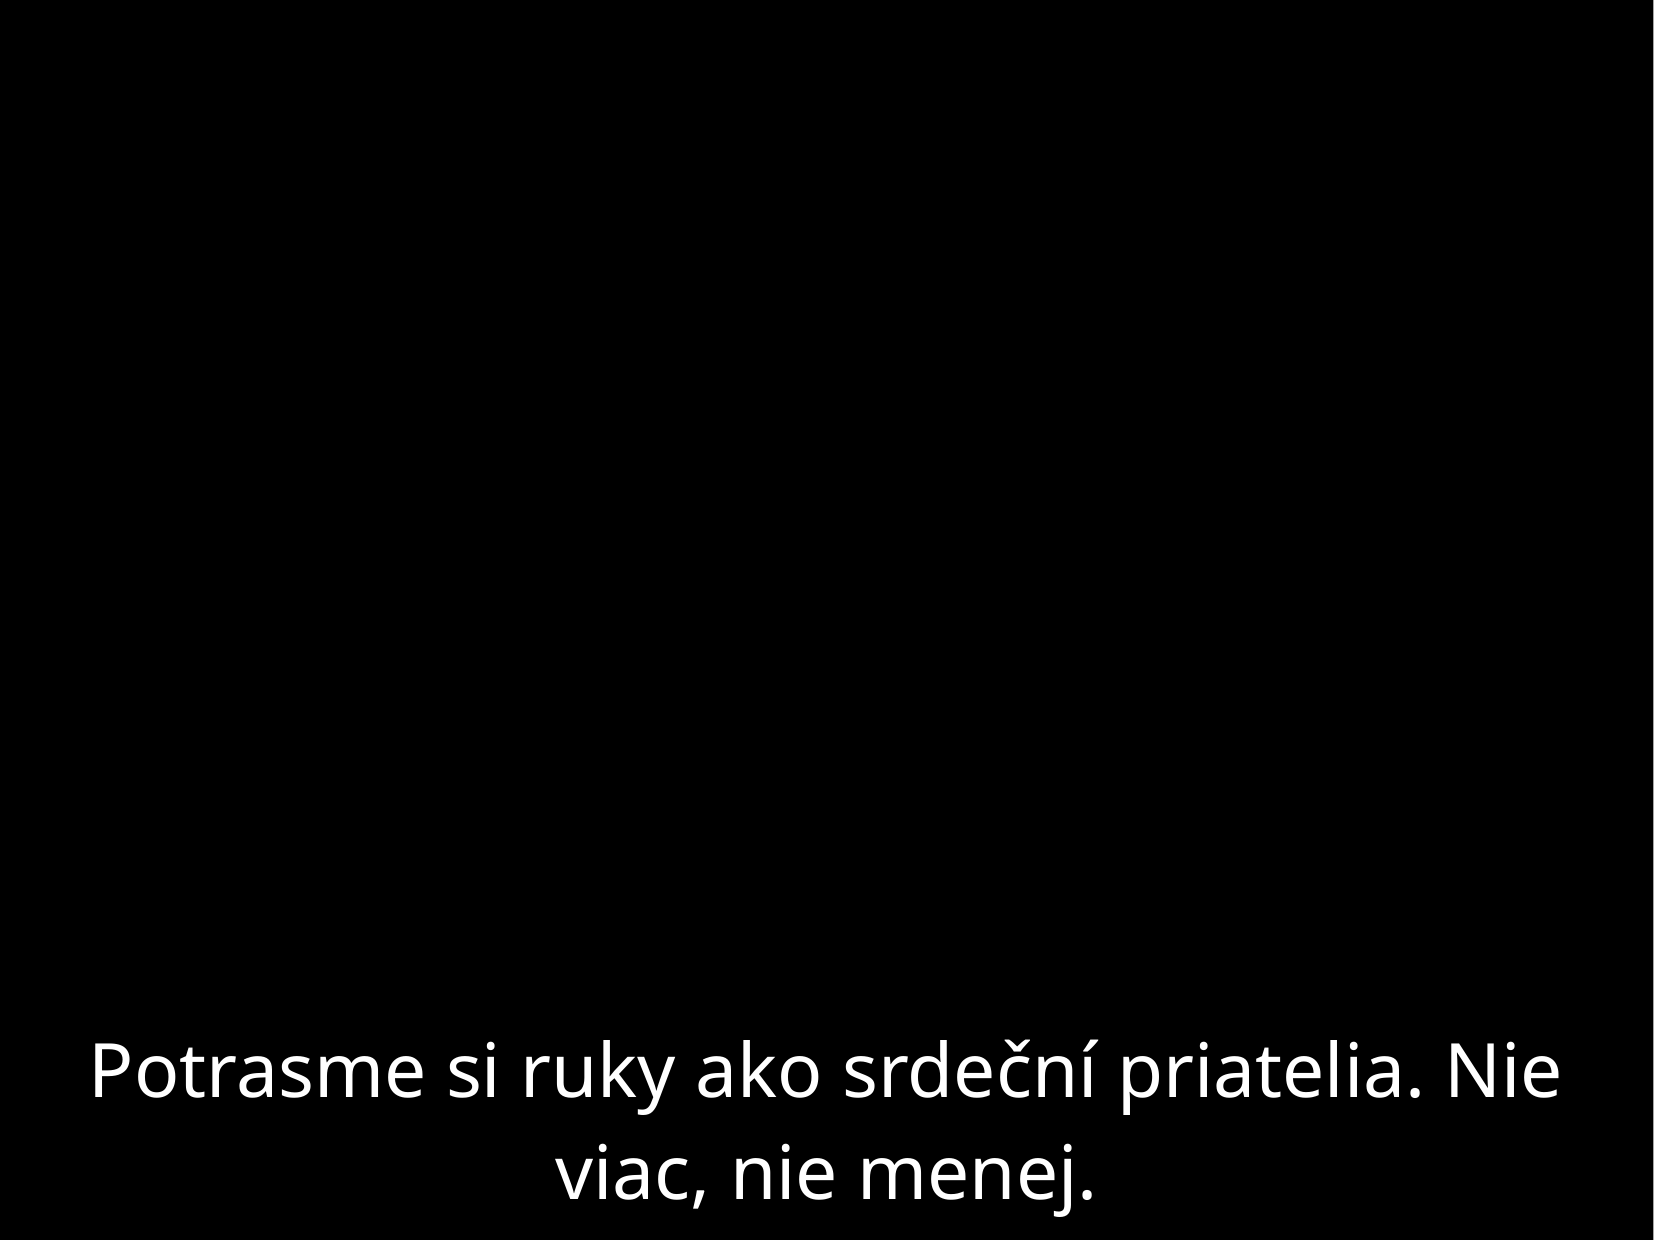

# Potrasme si ruky ako srdeční priatelia. Nie viac, nie menej.